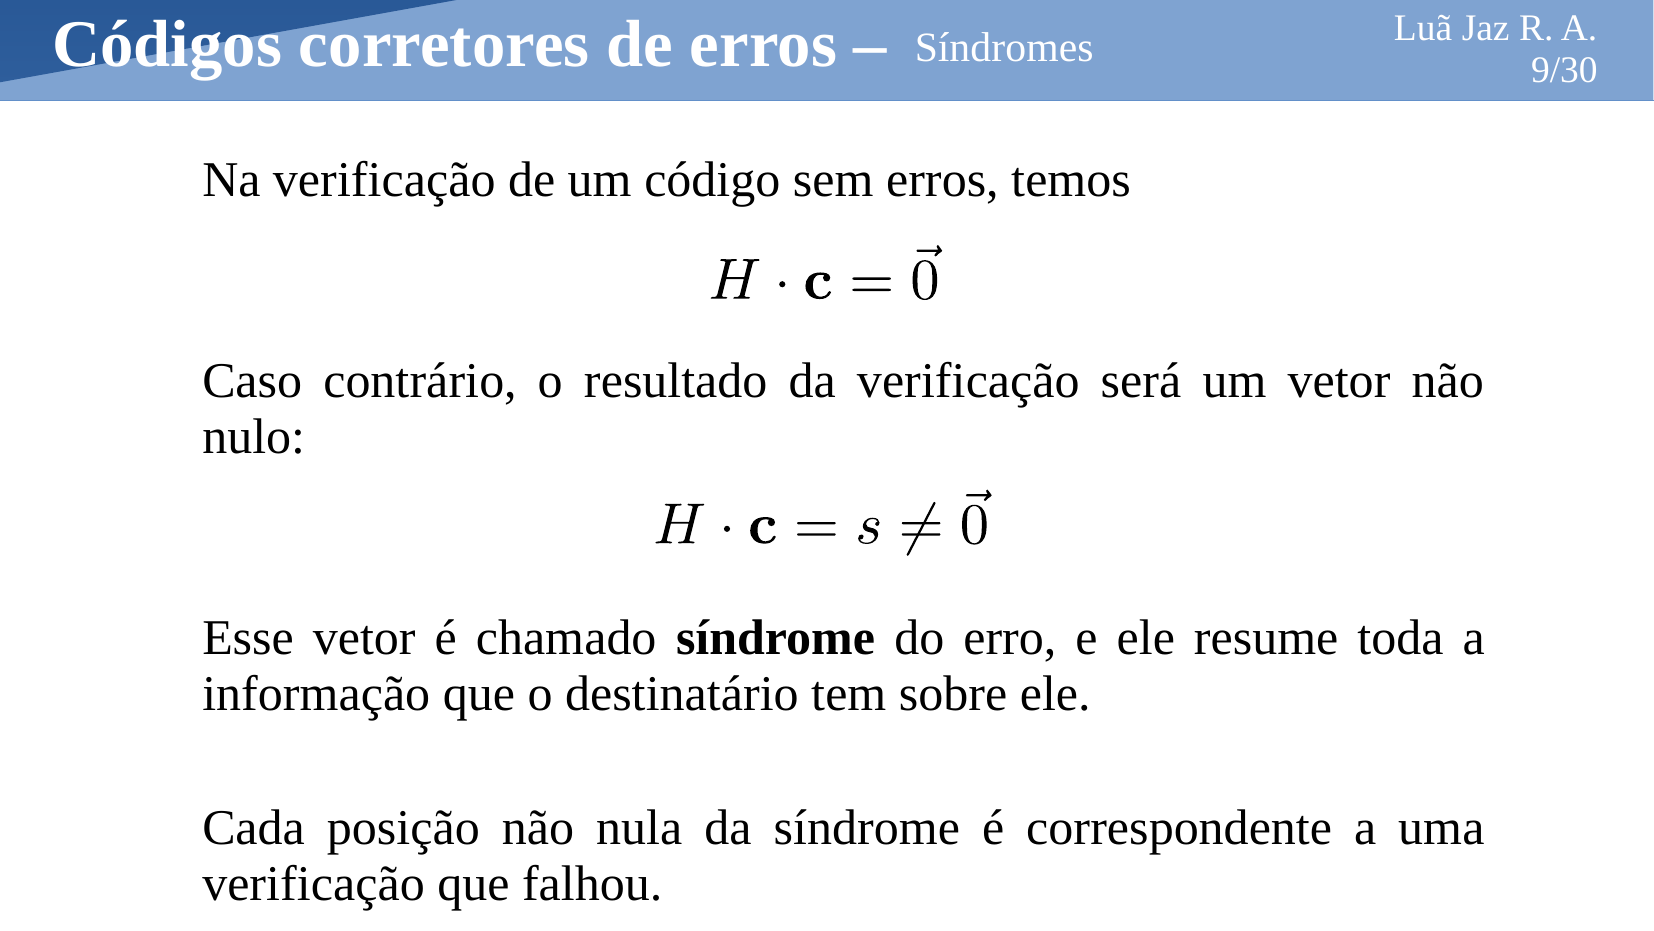

Códigos corretores de erros –
Luã Jaz R. A.
9/30
Síndromes
Na verificação de um código sem erros, temos
Caso contrário, o resultado da verificação será um vetor não nulo:
Esse vetor é chamado síndrome do erro, e ele resume toda a informação que o destinatário tem sobre ele.
Cada posição não nula da síndrome é correspondente a uma verificação que falhou.